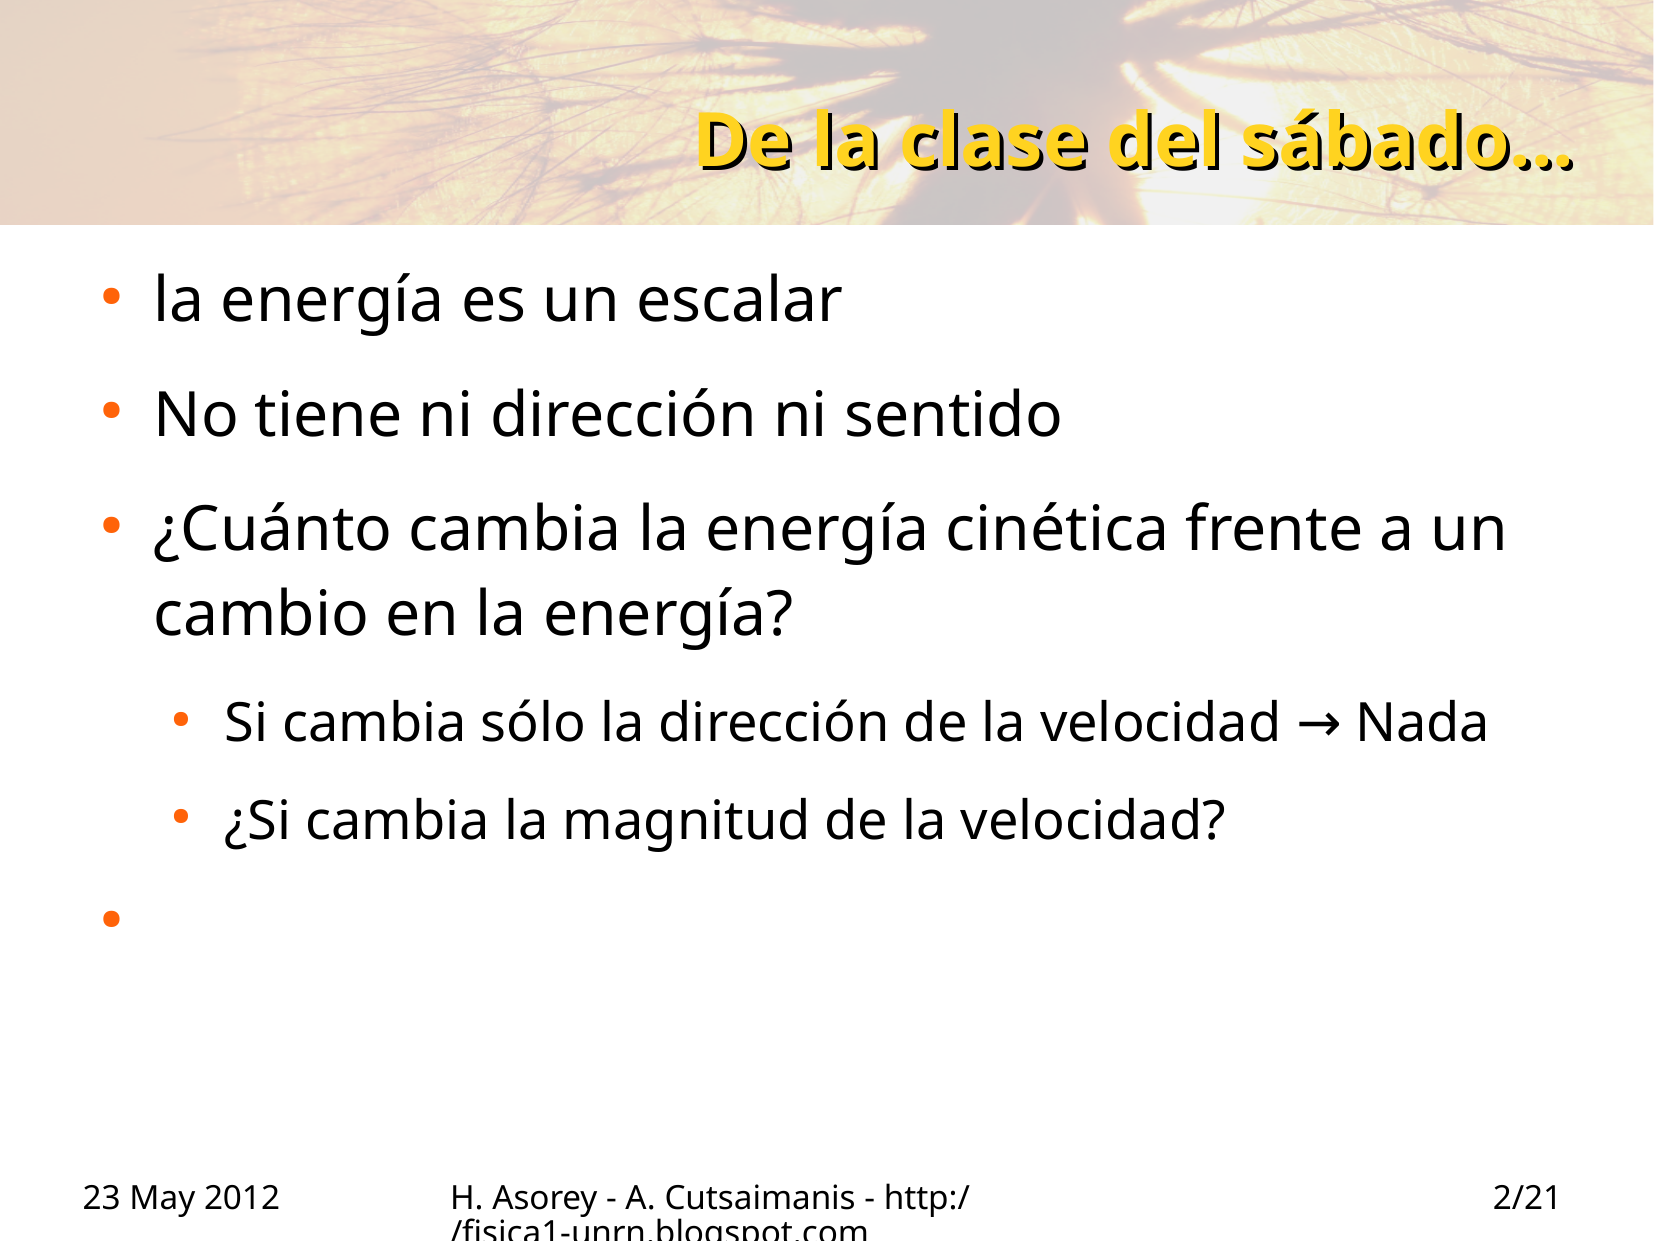

# De la clase del sábado...
la energía es un escalar
No tiene ni dirección ni sentido
¿Cuánto cambia la energía cinética frente a un cambio en la energía?
Si cambia sólo la dirección de la velocidad → Nada
¿Si cambia la magnitud de la velocidad?
23 May 2012
H. Asorey - A. Cutsaimanis - http://fisica1-unrn.blogspot.com
2